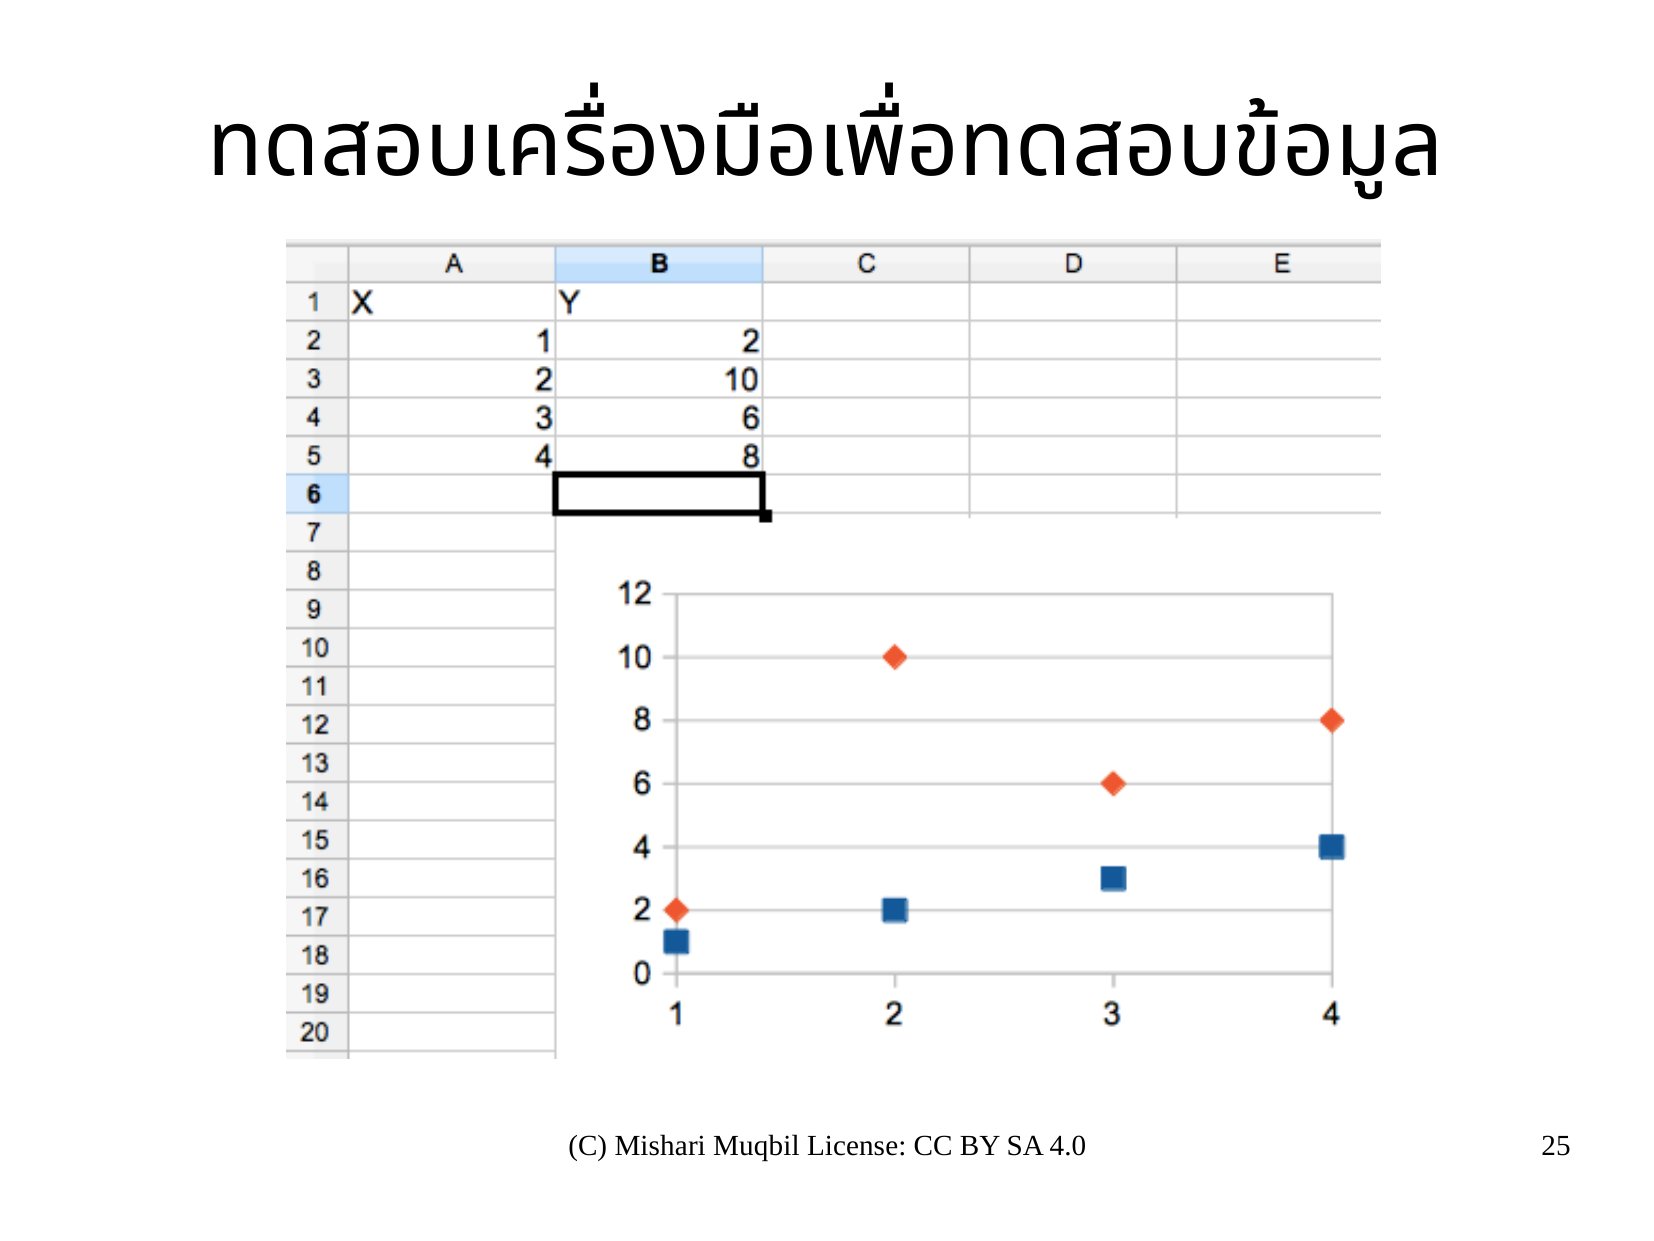

# ทดสอบเครื่องมือเพื่อทดสอบข้อมูล
(C) Mishari Muqbil License: CC BY SA 4.0
25